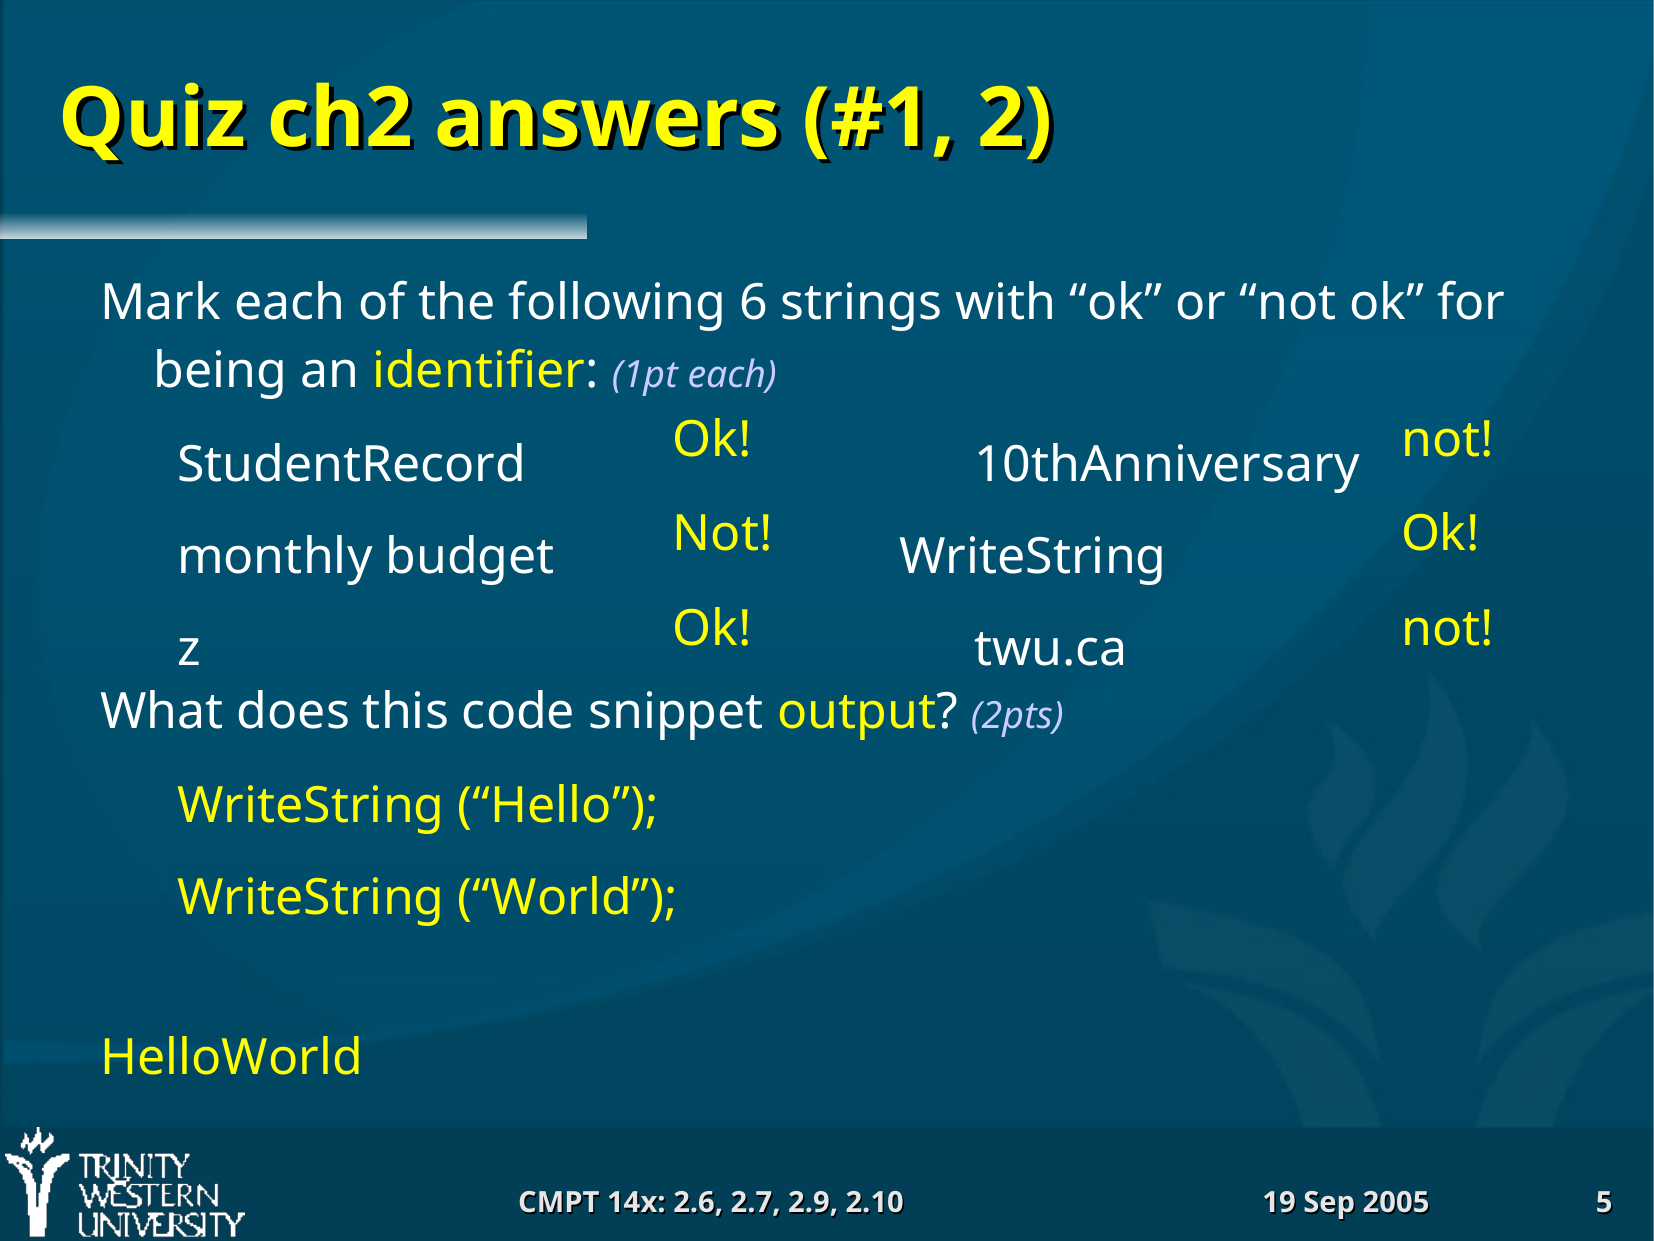

# Quiz ch2 answers (#1, 2)
Mark each of the following 6 strings with “ok” or “not ok” for being an identifier: (1pt each)
StudentRecord						10thAnniversary
monthly budget					WriteString
z										twu.ca
Ok!									not!
Not!									Ok!
Ok!									not!
What does this code snippet output? (2pts)
WriteString (“Hello”);
WriteString (“World”);
HelloWorld
CMPT 14x: 2.6, 2.7, 2.9, 2.10
19 Sep 2005
5